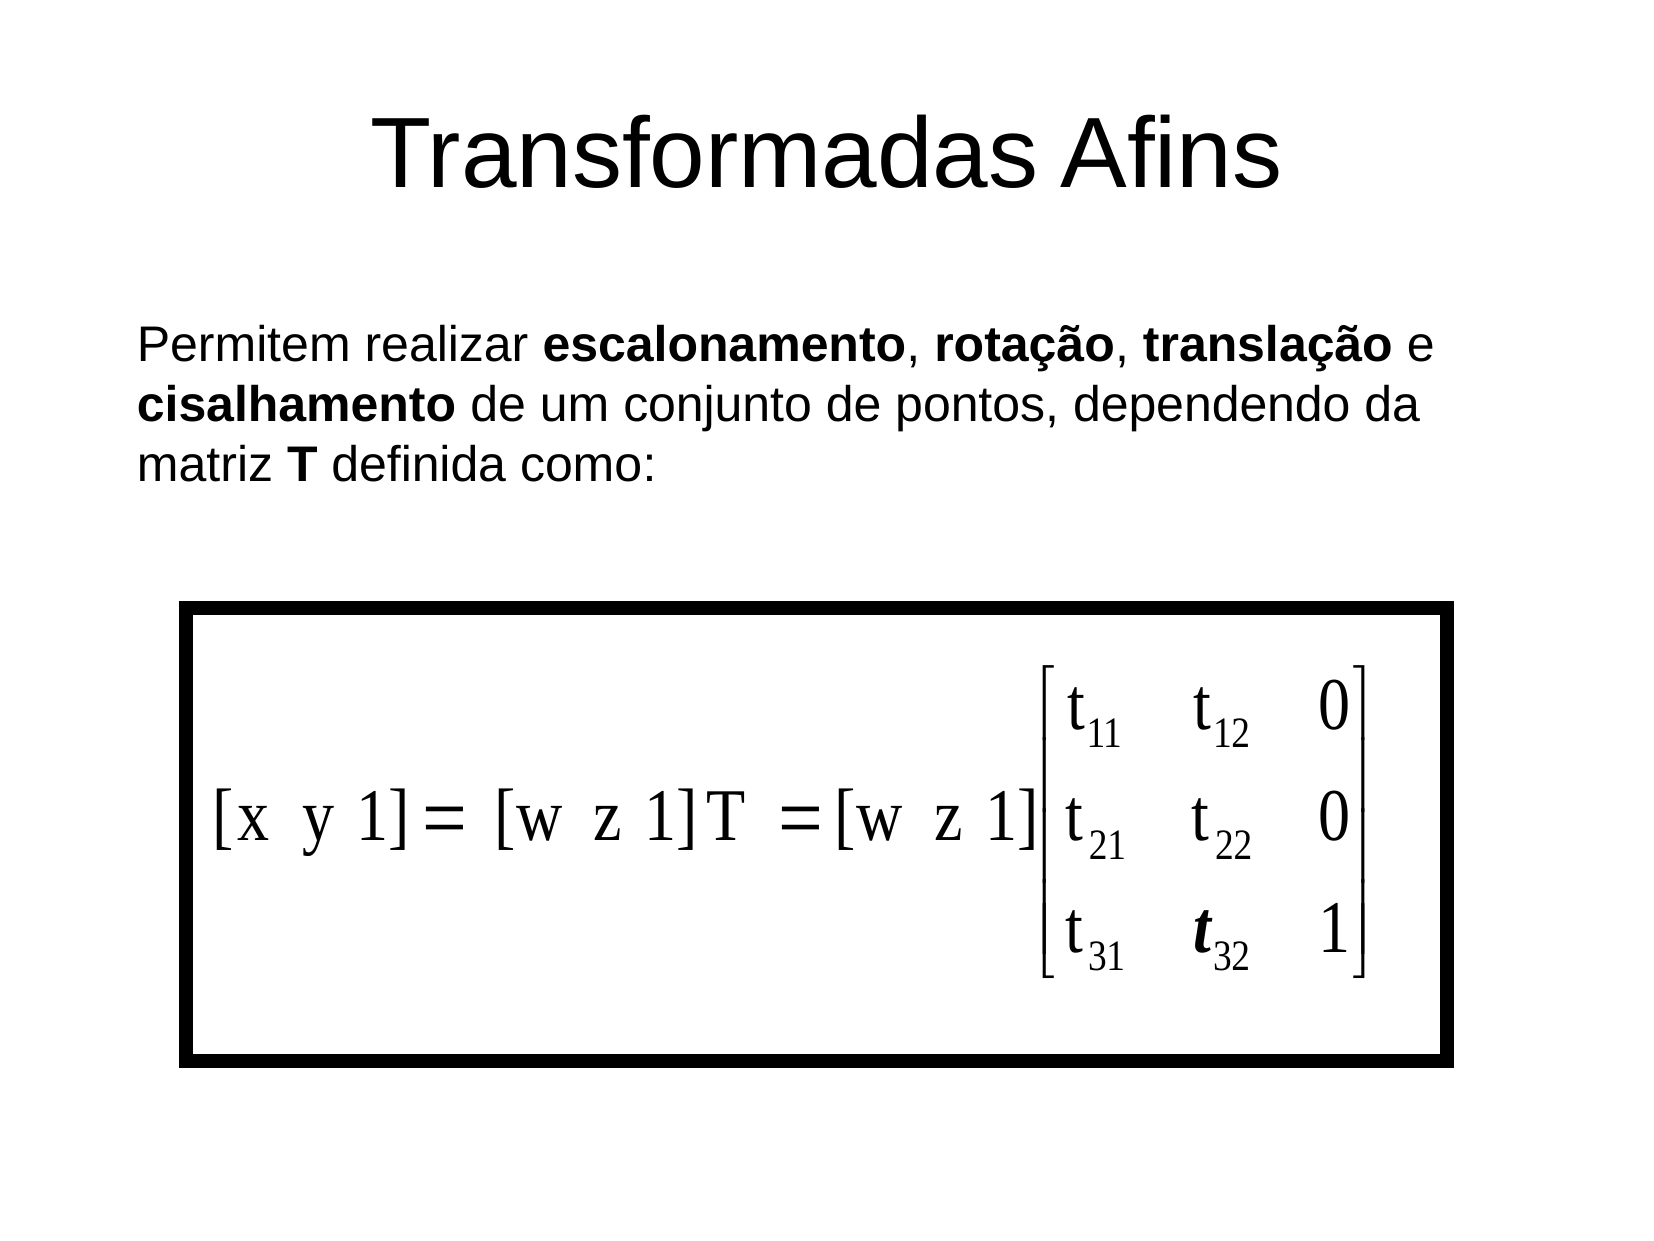

# Transformadas Afins
Permitem realizar escalonamento, rotação, translação e cisalhamento de um conjunto de pontos, dependendo da matriz T definida como: